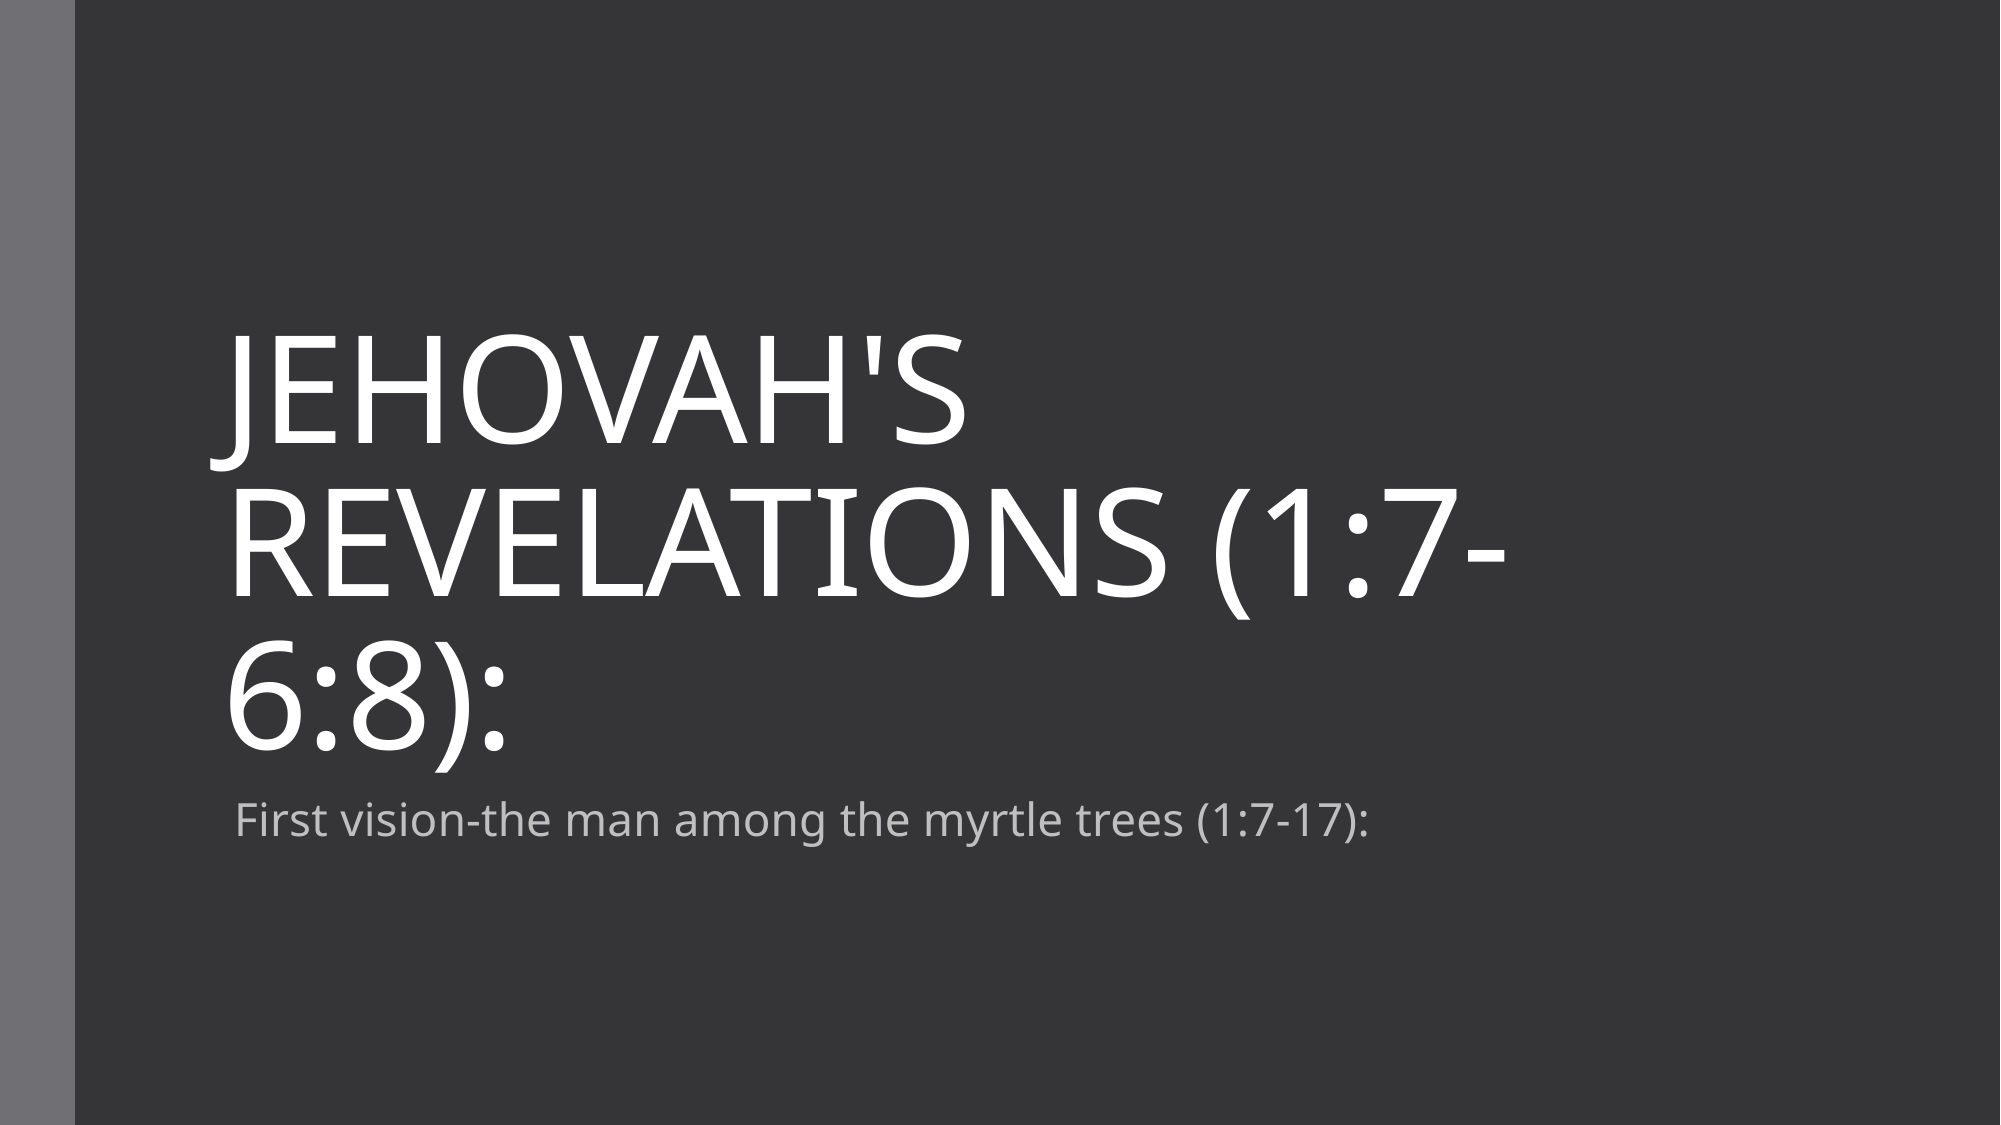

# JEHOVAH'S REVELATIONS (1:7-6:8):
 First vision-the man among the myrtle trees (1:7-17):